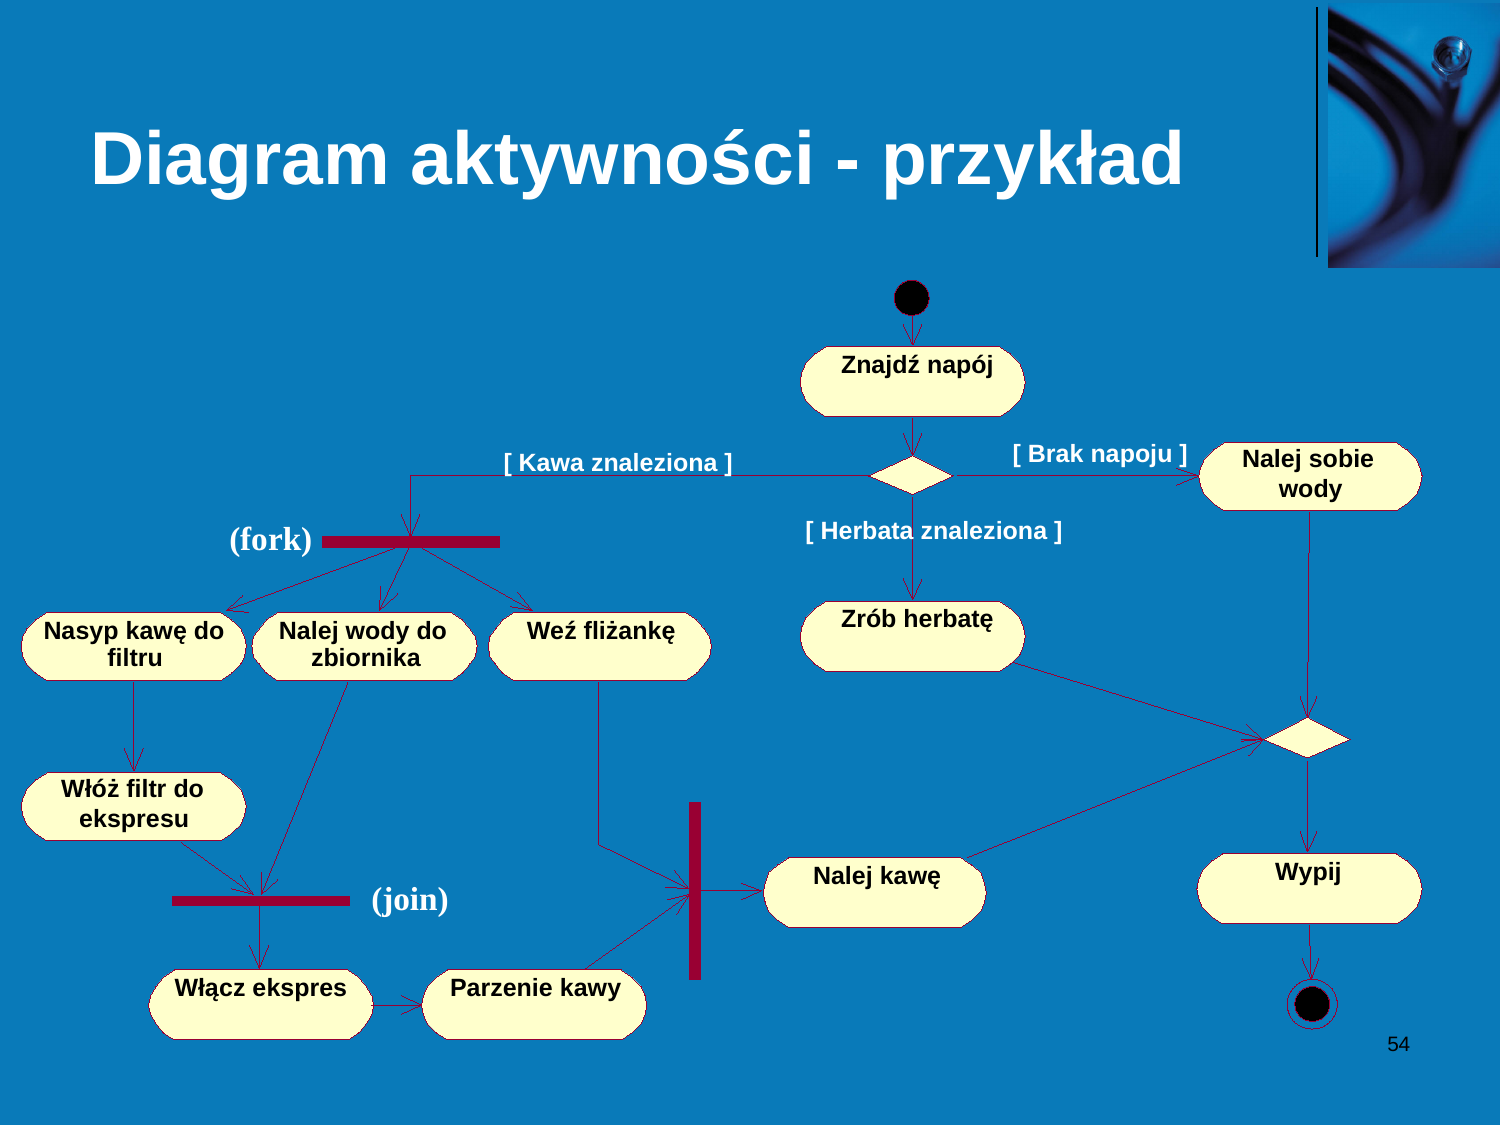

# Diagram aktywności - przykład
Znajdź napój
[ Brak napoju ]
Nalej sobie
[ Kawa znaleziona ]
wody
(fork)
[ Herbata znaleziona ]
Zrób herbatę
Nasyp kawę do
Nalej wody do
Weź fliżankę
filtru
zbiornika
Włóż filtr do
ekspresu
Wypij
Nalej kawę
(join)
Włącz ekspres
Parzenie kawy
54